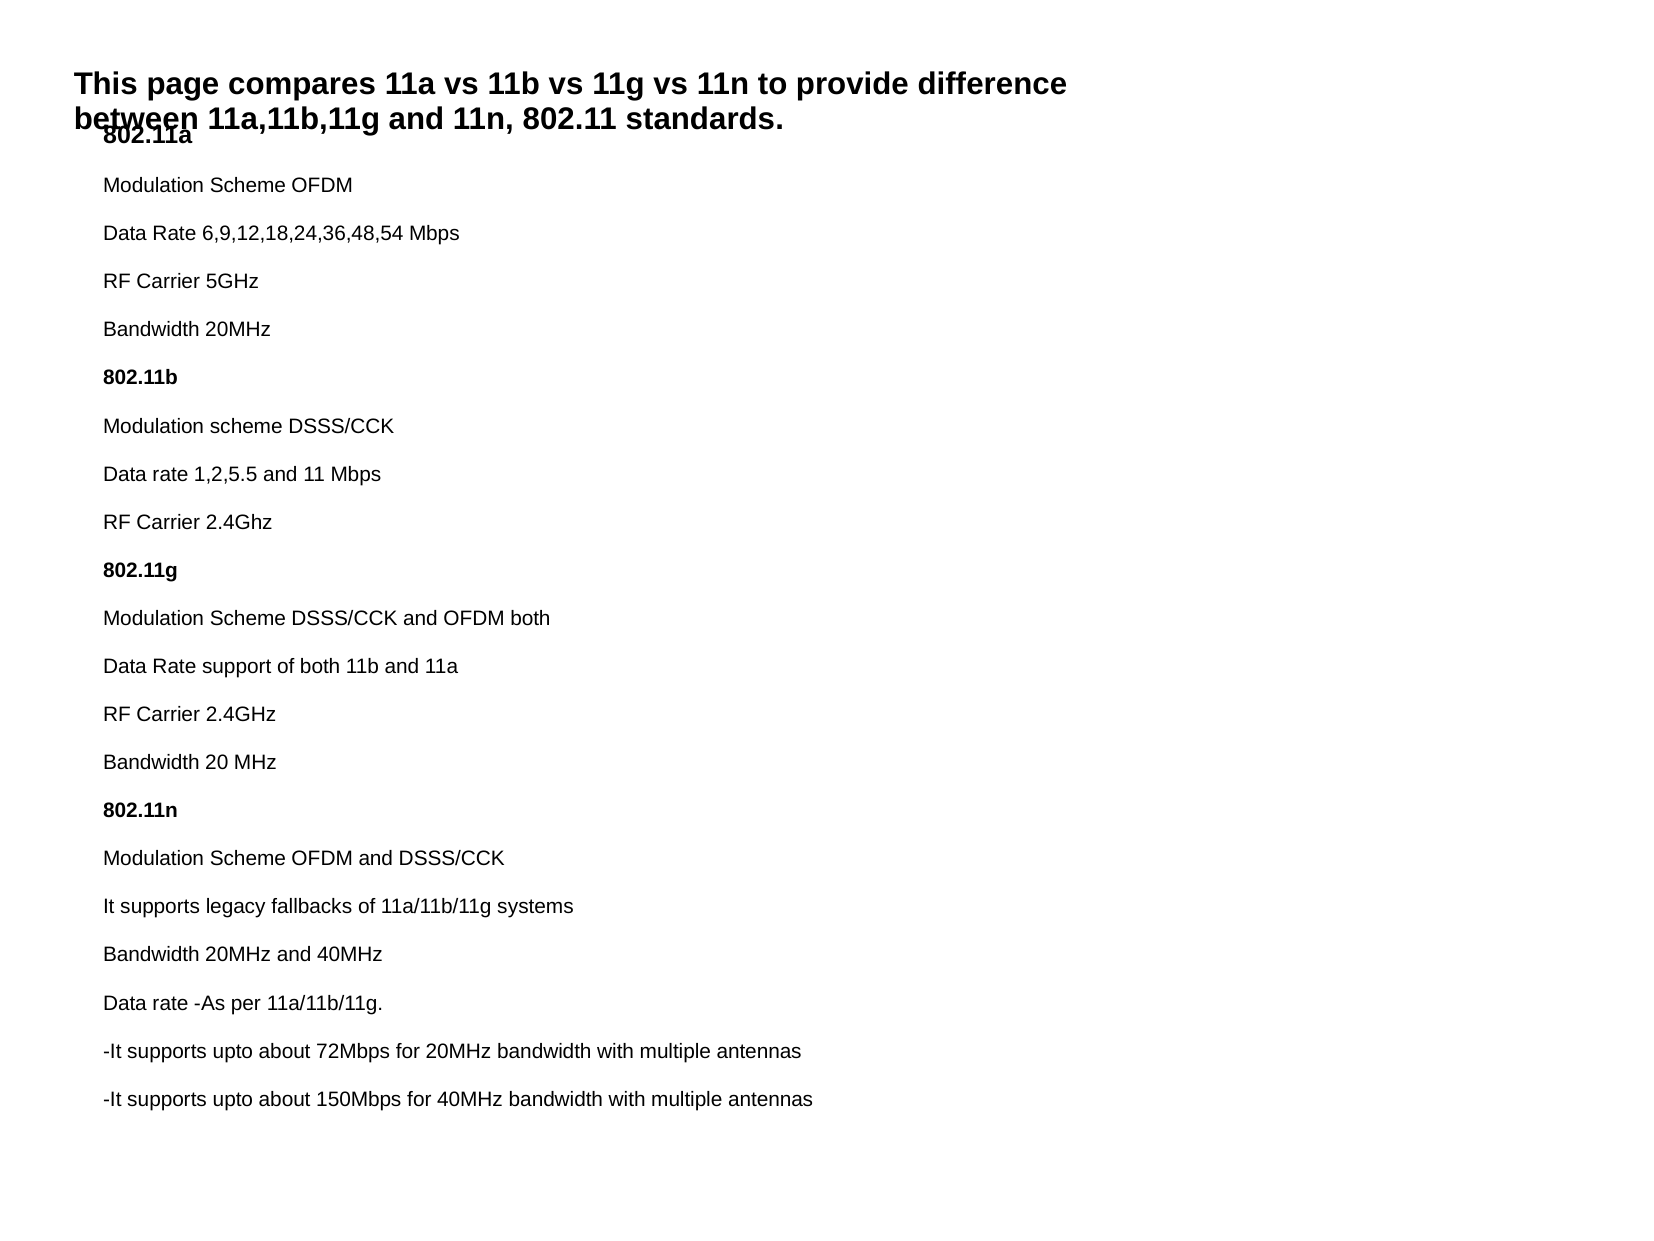

This page compares 11a vs 11b vs 11g vs 11n to provide difference between 11a,11b,11g and 11n, 802.11 standards.
802.11a
Modulation Scheme OFDM
Data Rate 6,9,12,18,24,36,48,54 Mbps
RF Carrier 5GHz
Bandwidth 20MHz
802.11b
Modulation scheme DSSS/CCK
Data rate 1,2,5.5 and 11 Mbps
RF Carrier 2.4Ghz
802.11g
Modulation Scheme DSSS/CCK and OFDM both
Data Rate support of both 11b and 11a
RF Carrier 2.4GHz
Bandwidth 20 MHz
802.11n
Modulation Scheme OFDM and DSSS/CCK
It supports legacy fallbacks of 11a/11b/11g systems
Bandwidth 20MHz and 40MHz
Data rate -As per 11a/11b/11g.
-It supports upto about 72Mbps for 20MHz bandwidth with multiple antennas
-It supports upto about 150Mbps for 40MHz bandwidth with multiple antennas